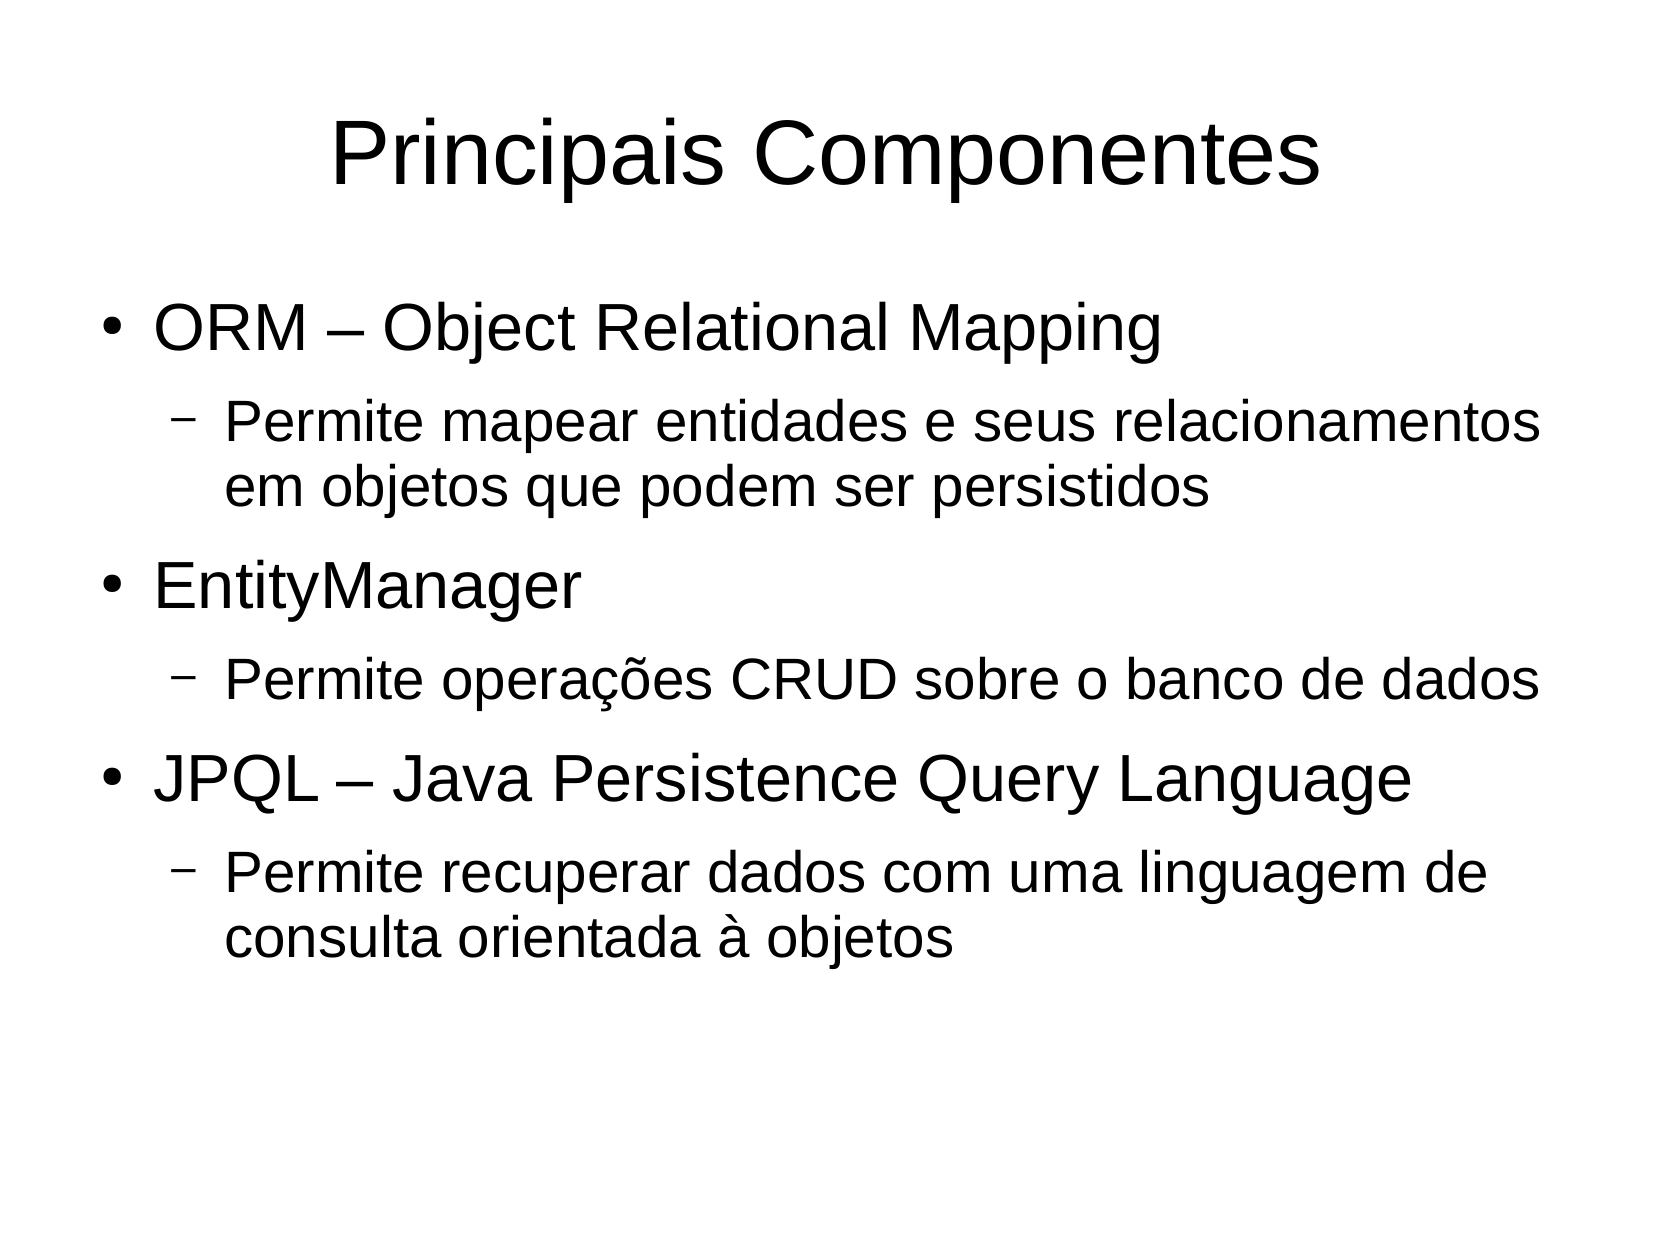

# Principais Componentes
ORM – Object Relational Mapping
Permite mapear entidades e seus relacionamentos em objetos que podem ser persistidos
EntityManager
Permite operações CRUD sobre o banco de dados
JPQL – Java Persistence Query Language
Permite recuperar dados com uma linguagem de consulta orientada à objetos